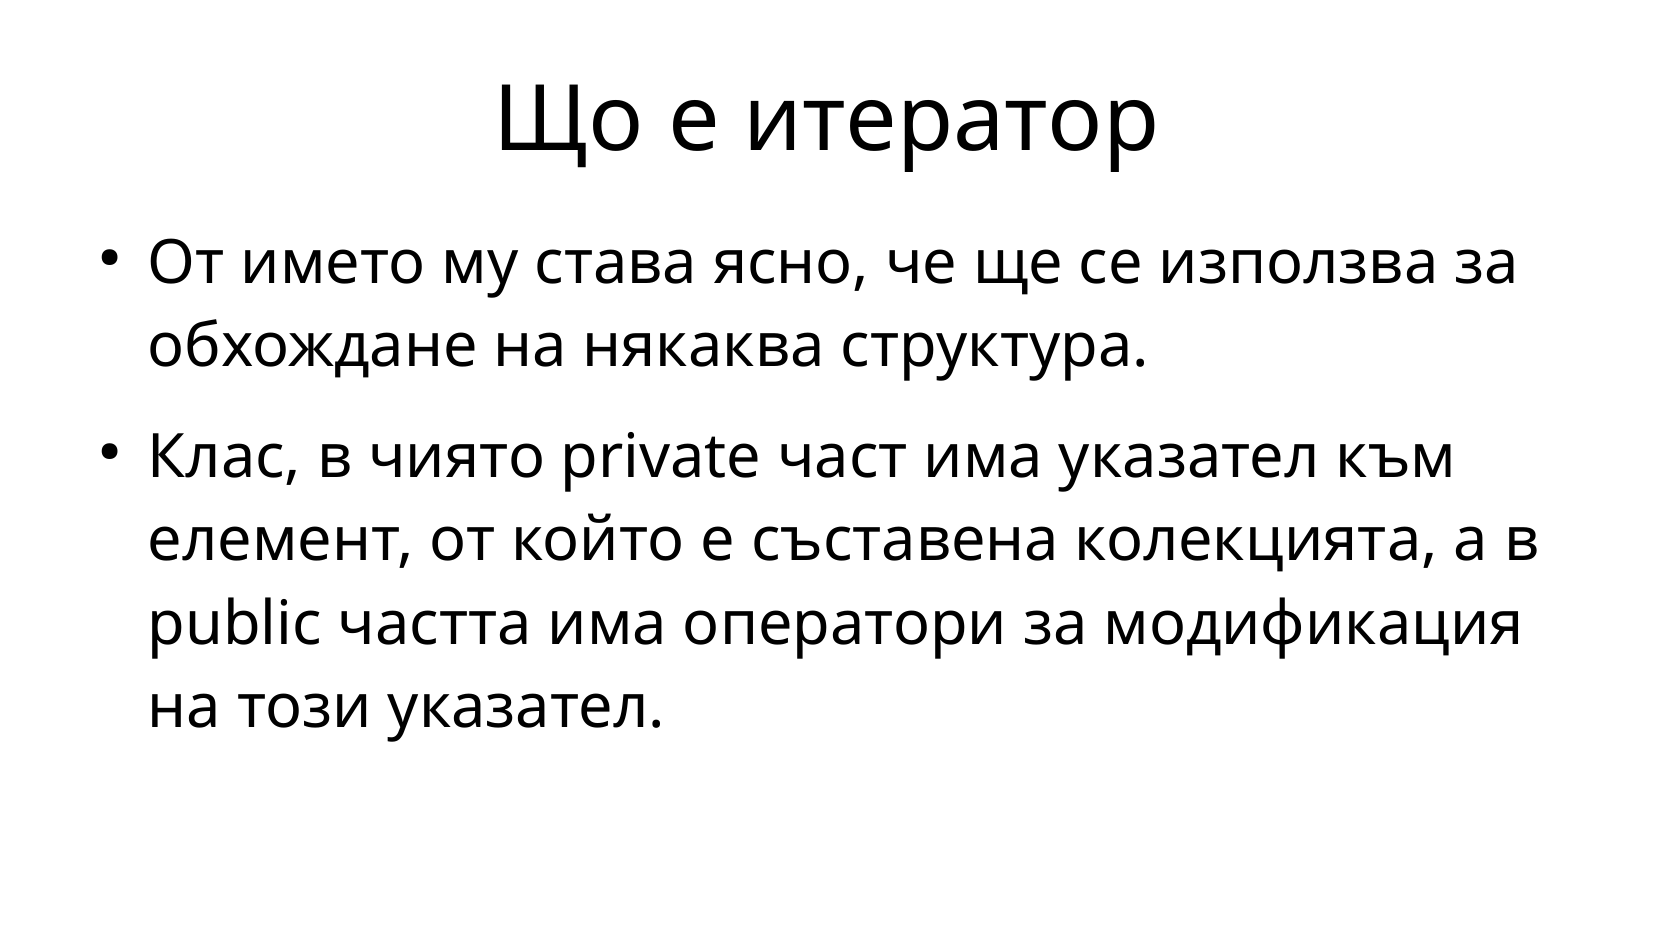

# Що е итератор
От името му става ясно, че ще се използва за обхождане на някаква структура.
Клас, в чиято private част има указател към елемент, от който е съставена колекцията, а в public частта има оператори за модификация на този указател.